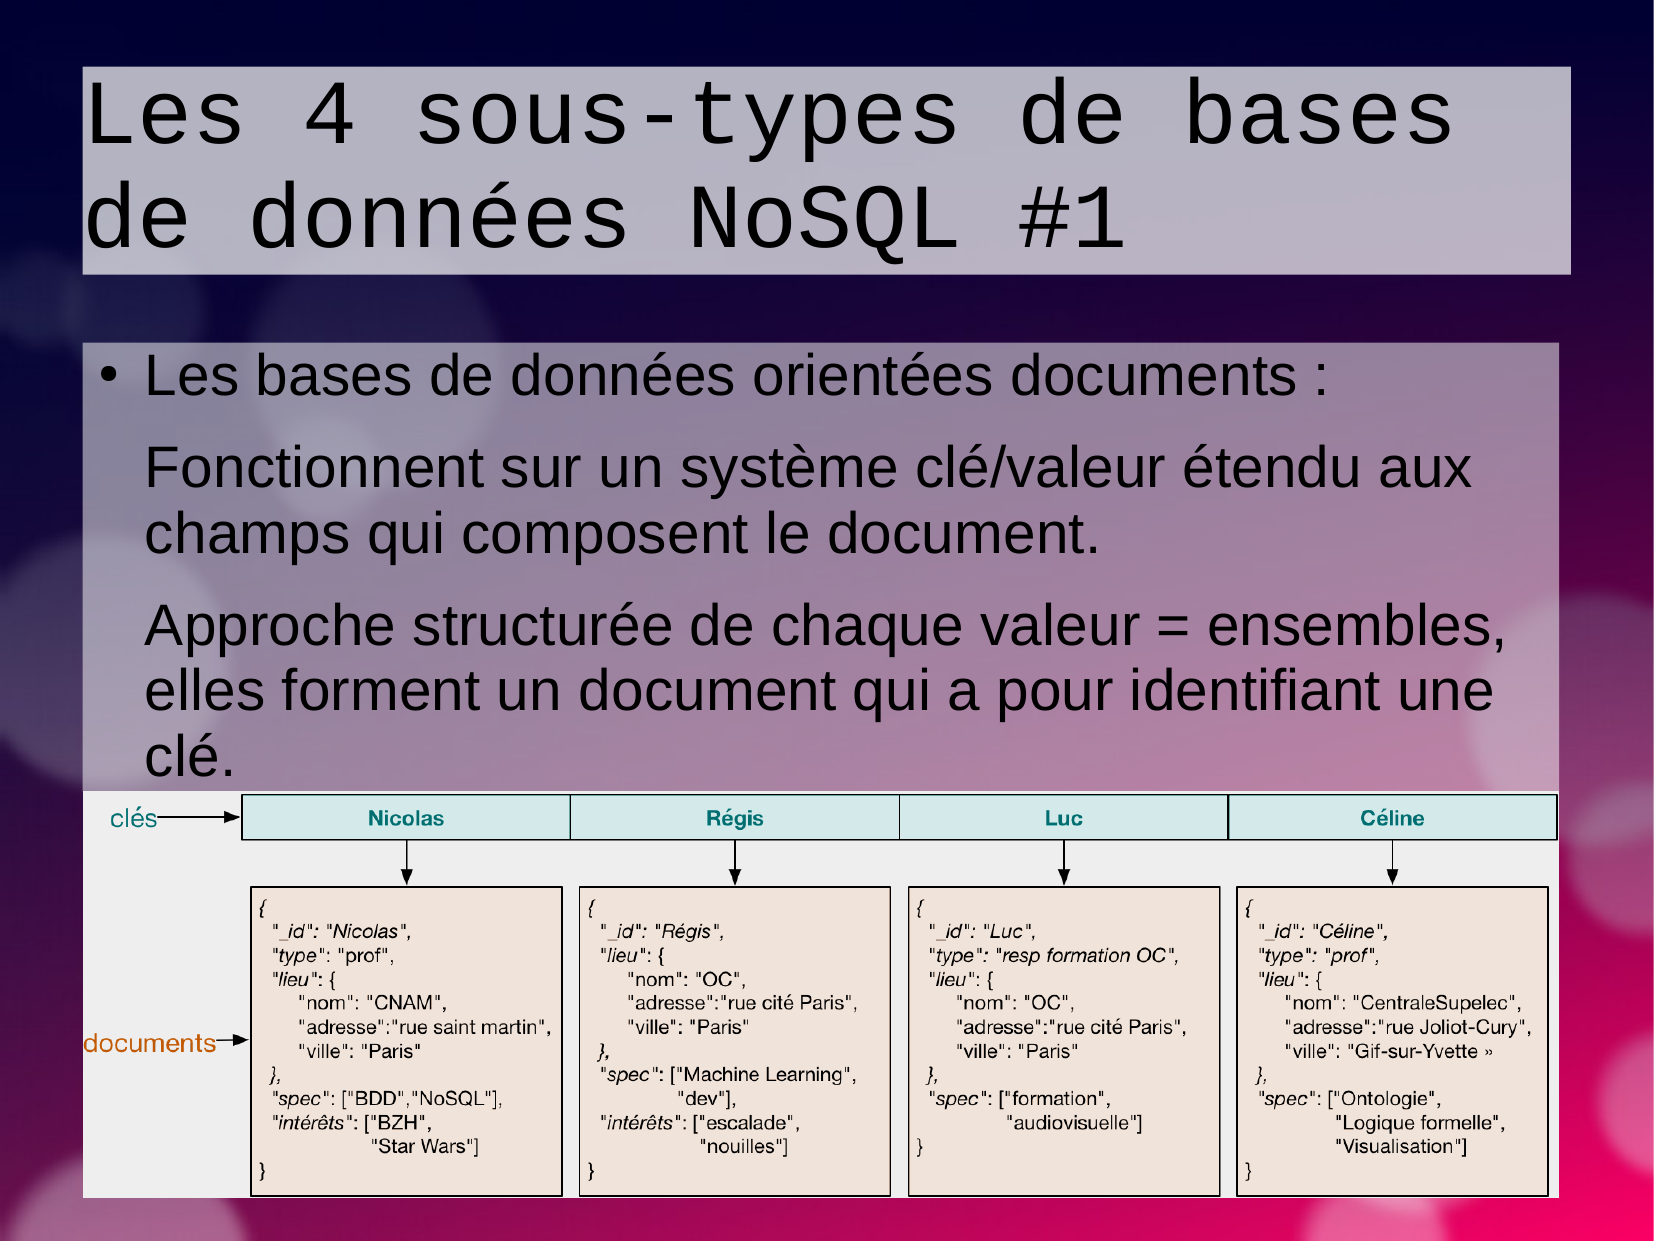

# Les 4 sous-types de bases de données NoSQL #1
Les bases de données orientées documents :
Fonctionnent sur un système clé/valeur étendu aux champs qui composent le document.
Approche structurée de chaque valeur = ensembles, elles forment un document qui a pour identifiant une clé.